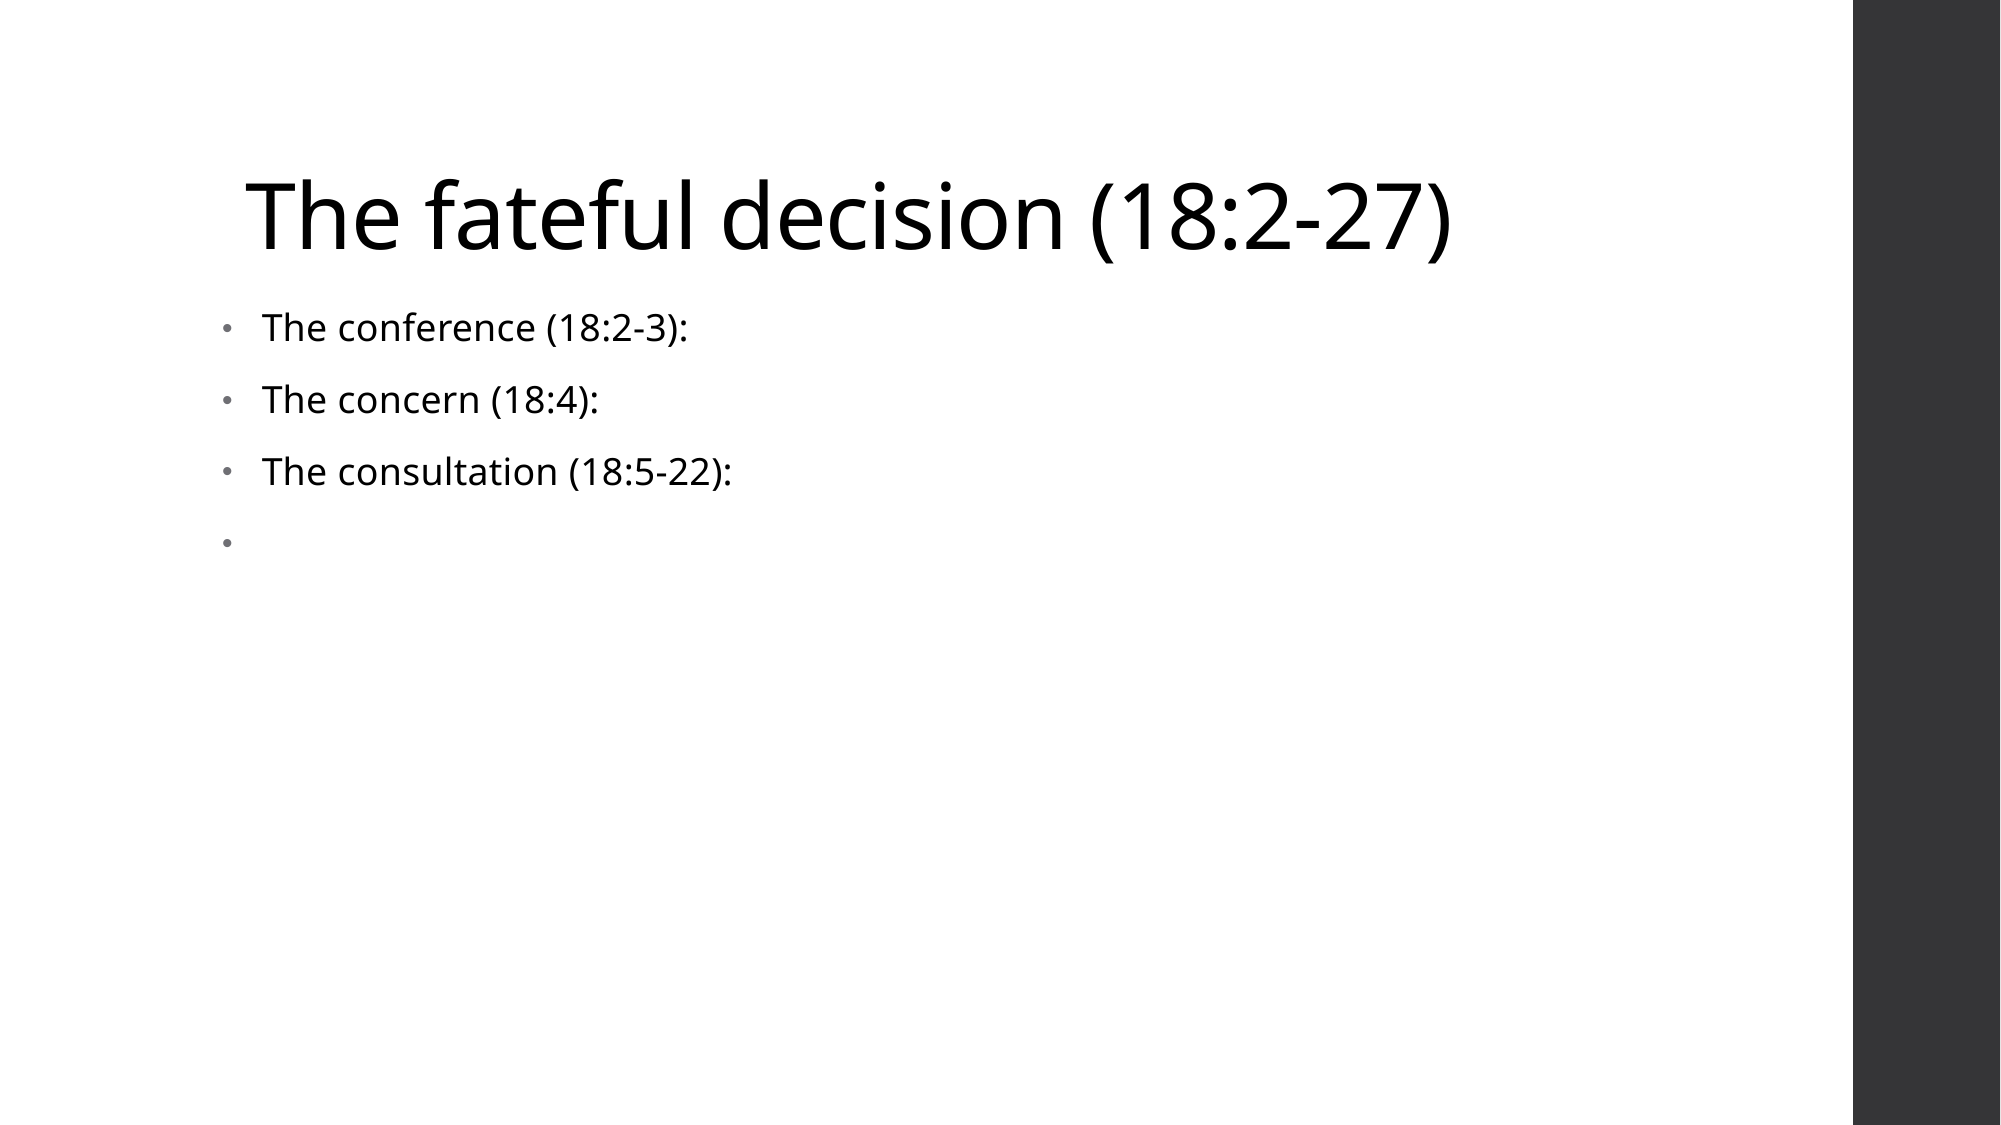

# The fateful decision (18:2-27)
 The conference (18:2-3):
 The concern (18:4):
 The consultation (18:5-22):